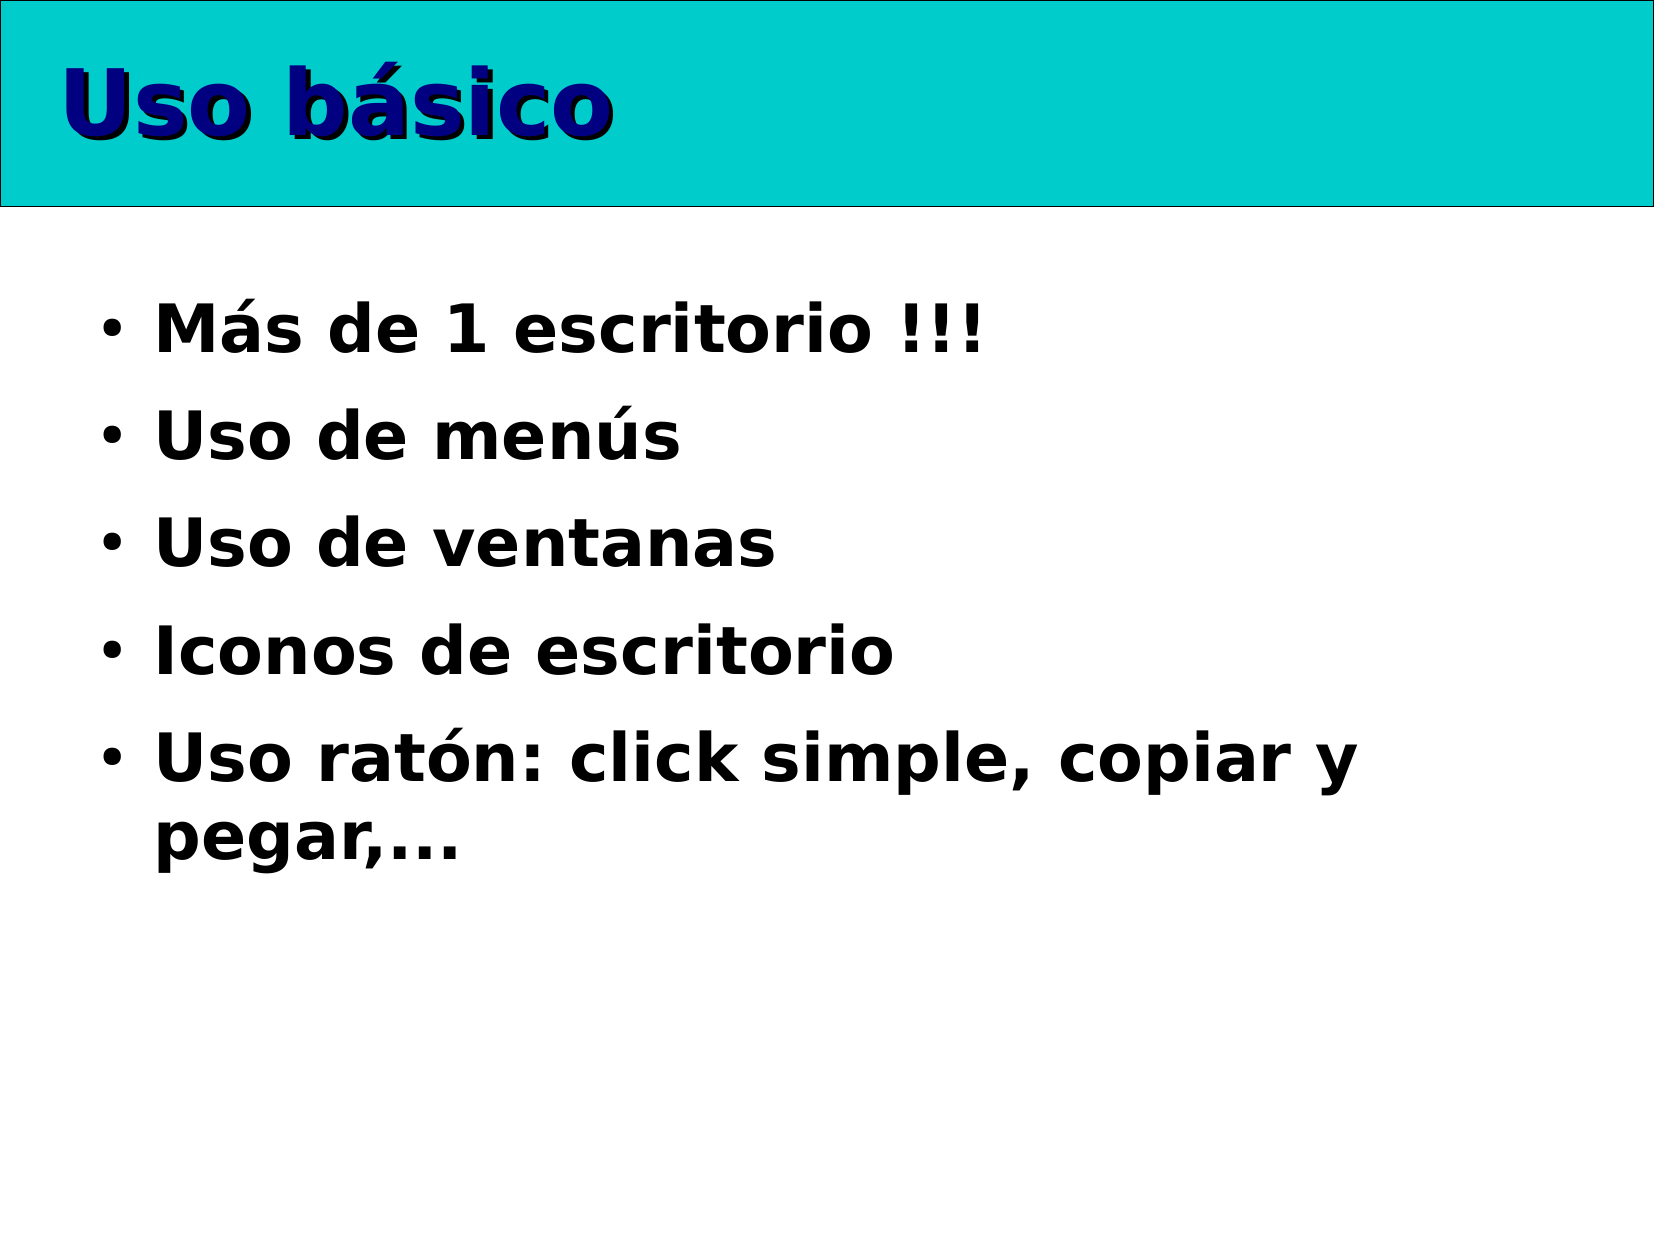

# Uso básico
Más de 1 escritorio !!!
Uso de menús
Uso de ventanas
Iconos de escritorio
Uso ratón: click simple, copiar y pegar,...